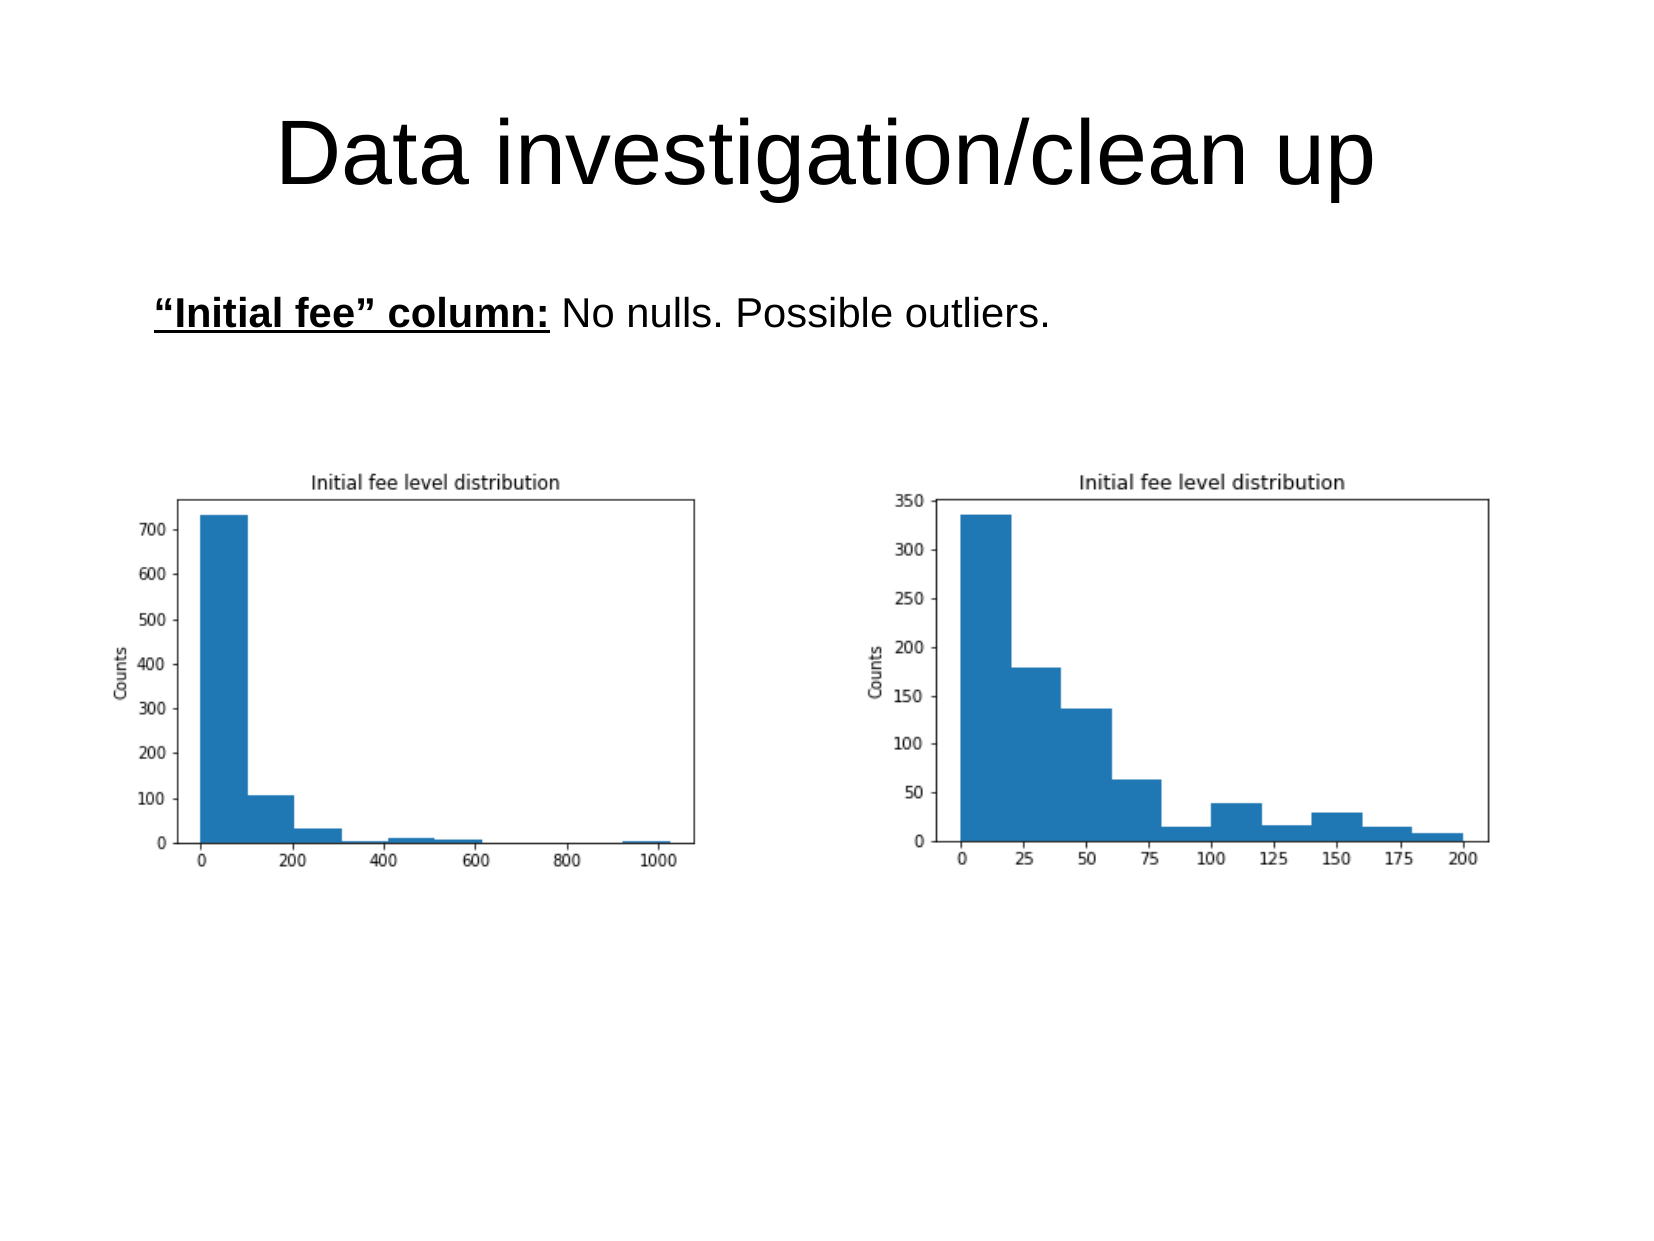

# Data investigation/clean up
“Initial fee” column: No nulls. Possible outliers.